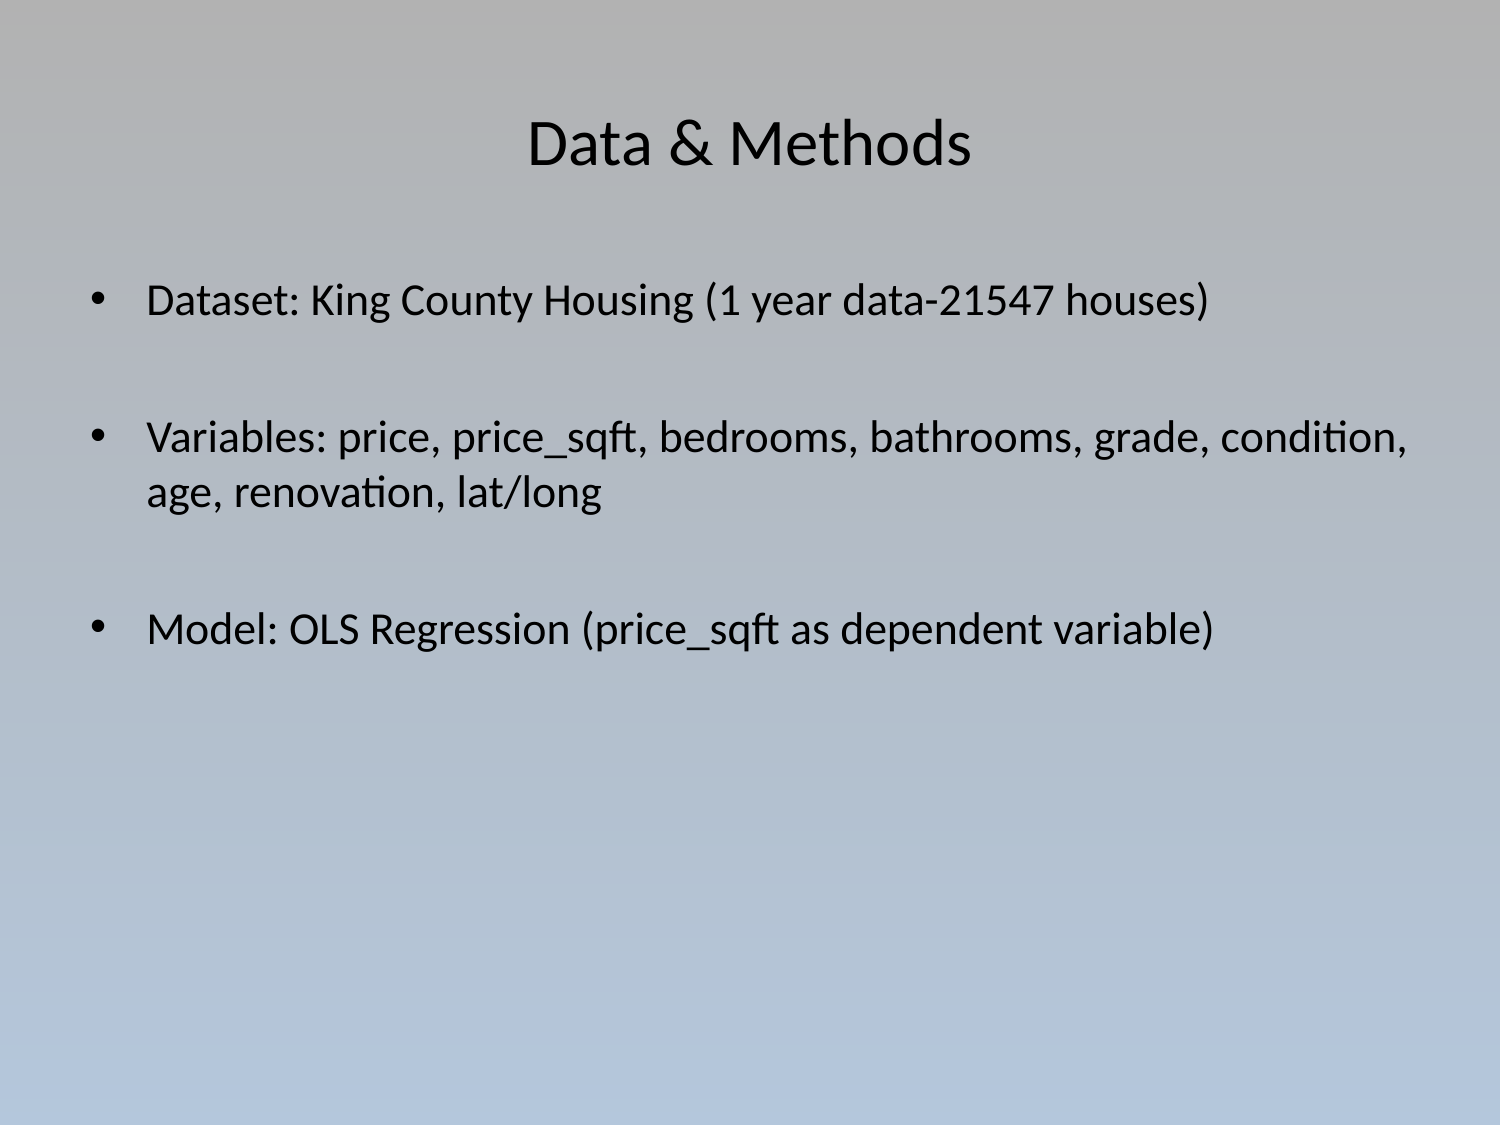

# Data & Methods
Dataset: King County Housing (1 year data-21547 houses)
Variables: price, price_sqft, bedrooms, bathrooms, grade, condition, age, renovation, lat/long
Model: OLS Regression (price_sqft as dependent variable)